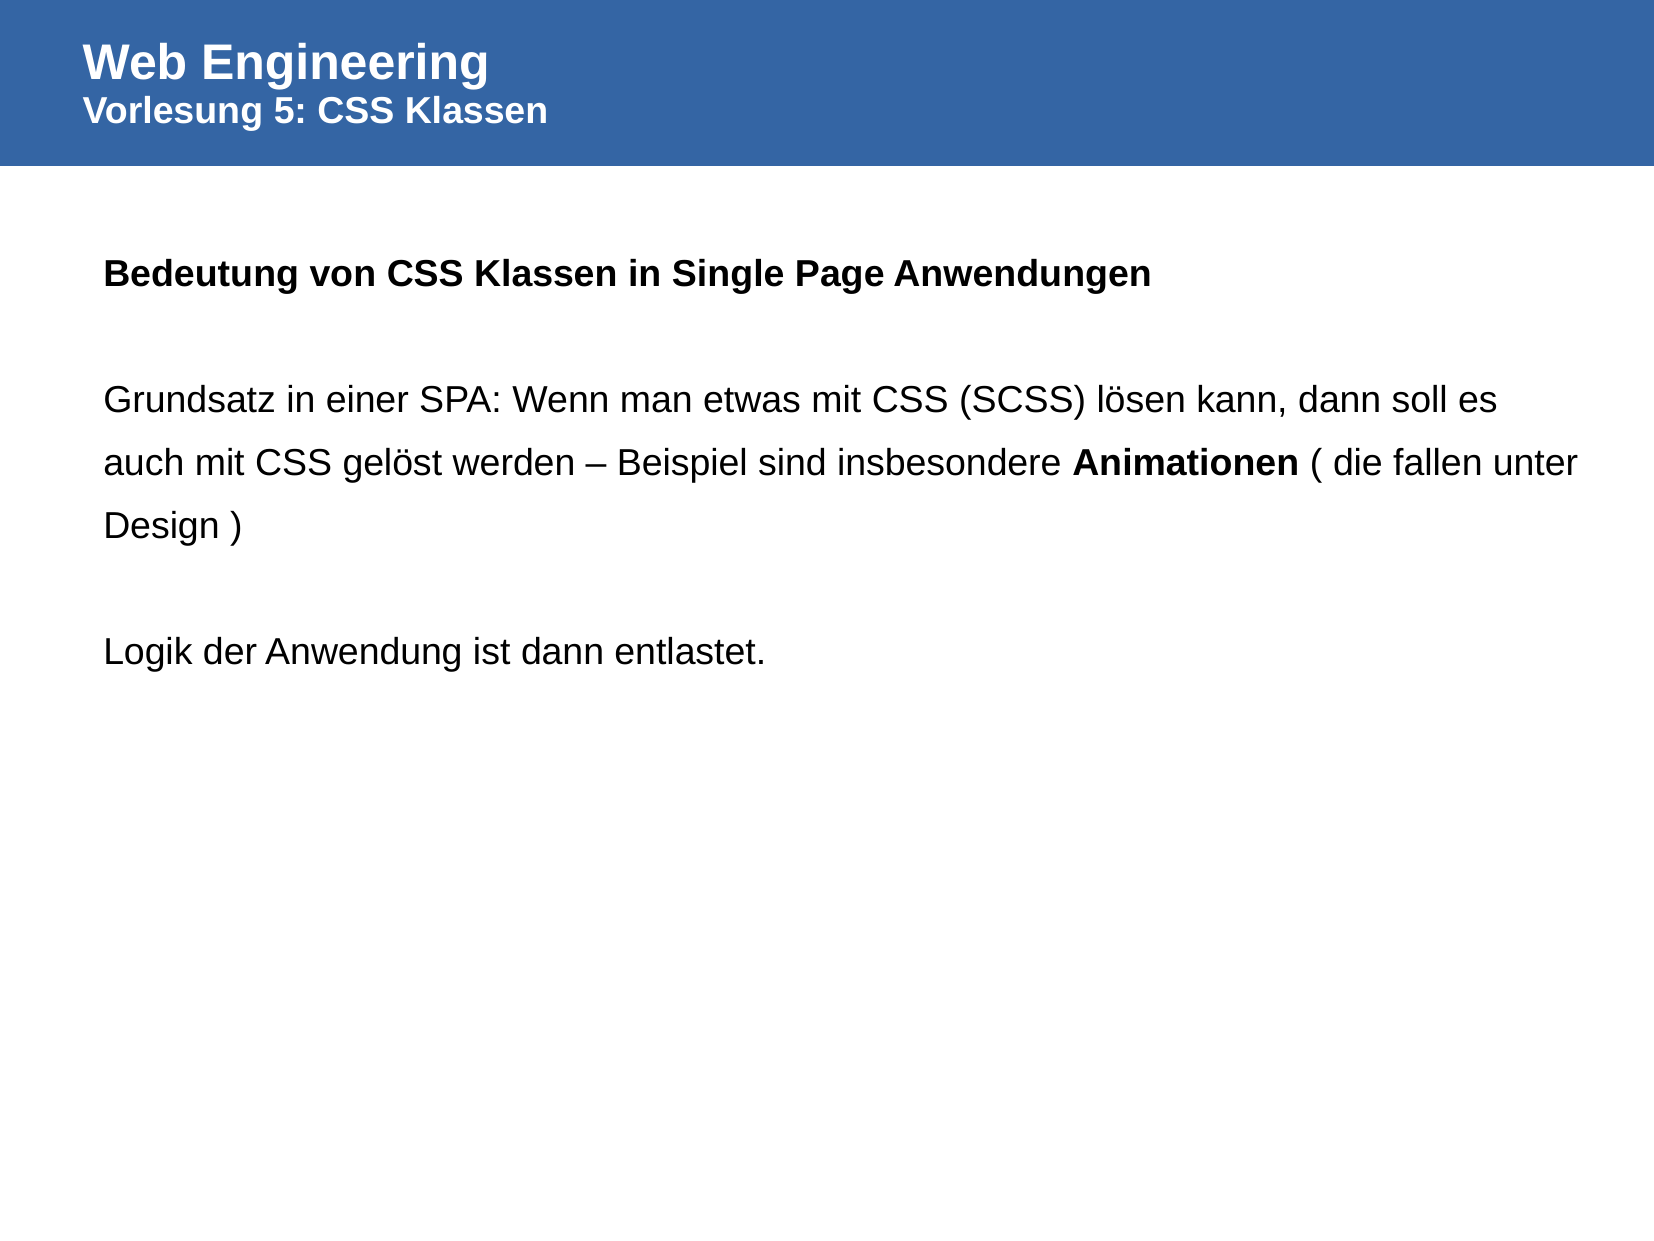

# Web Engineering Vorlesung 5: CSS Klassen
Bedeutung von CSS Klassen in Single Page Anwendungen
Grundsatz in einer SPA: Wenn man etwas mit CSS (SCSS) lösen kann, dann soll es auch mit CSS gelöst werden – Beispiel sind insbesondere Animationen ( die fallen unter Design )
Logik der Anwendung ist dann entlastet.